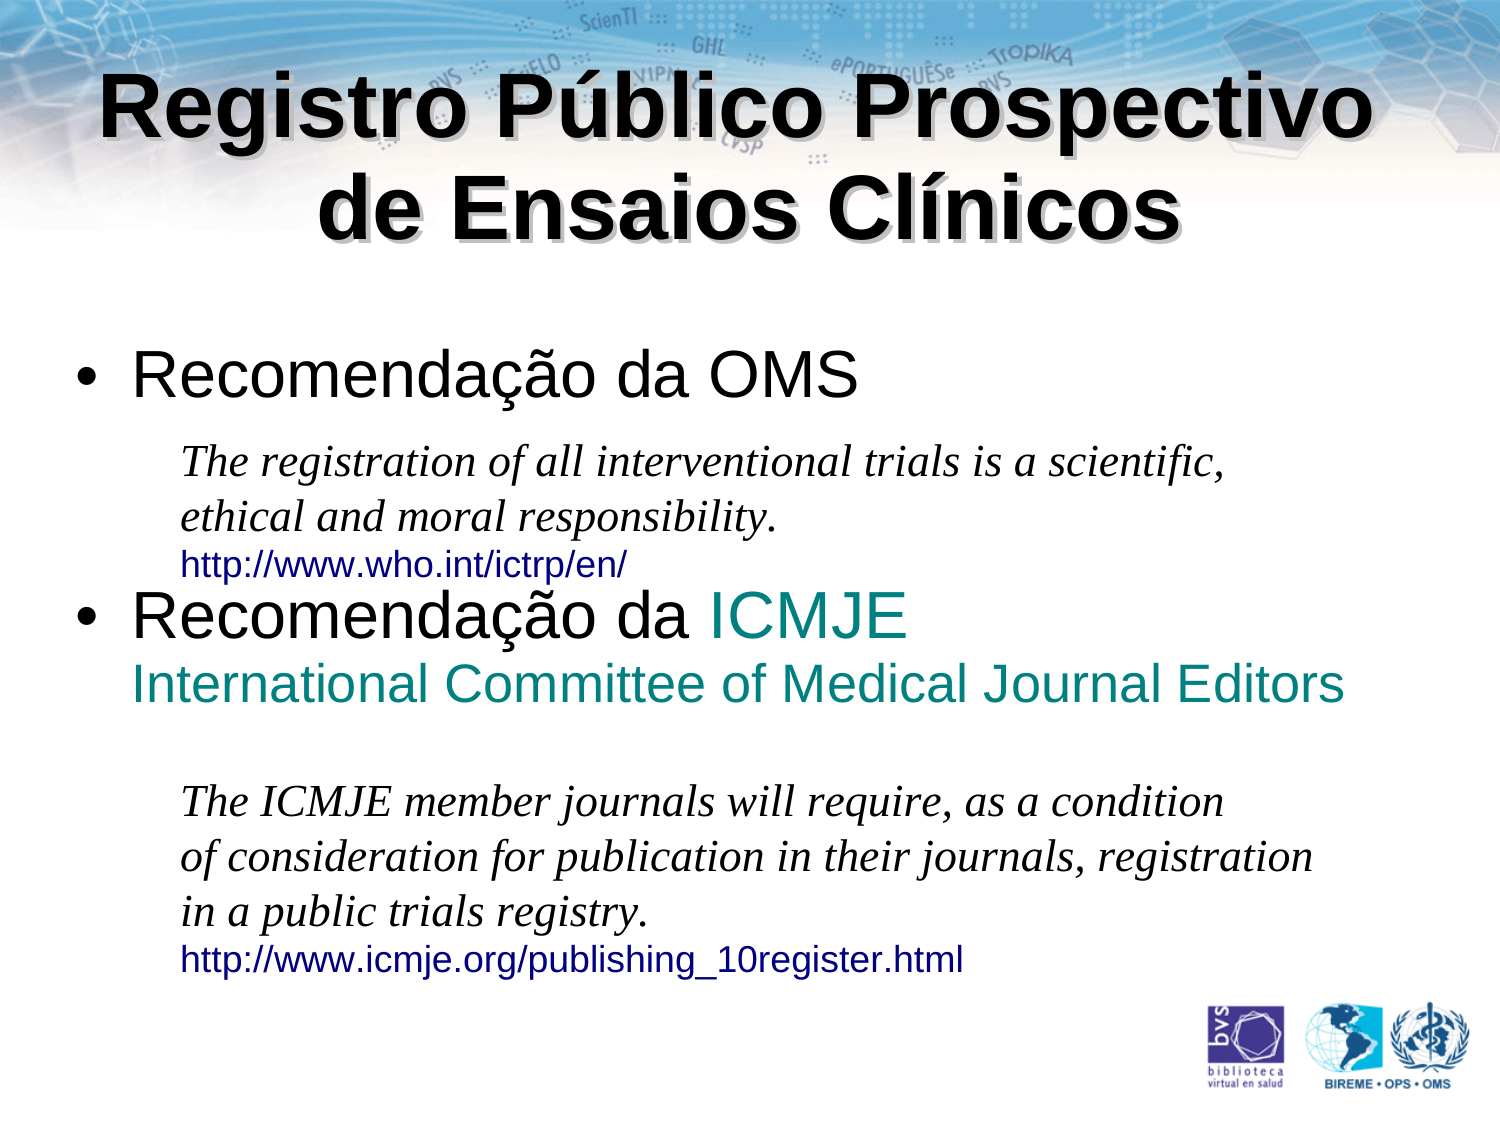

# Registro Público Prospectivo de Ensaios Clínicos
Recomendação da OMS
Recomendação da ICMJE
International Committee of Medical Journal Editors
The registration of all interventional trials is a scientific,
ethical and moral responsibility.
http://www.who.int/ictrp/en/
The ICMJE member journals will require, as a condition
of consideration for publication in their journals, registration
in a public trials registry.
http://www.icmje.org/publishing_10register.html